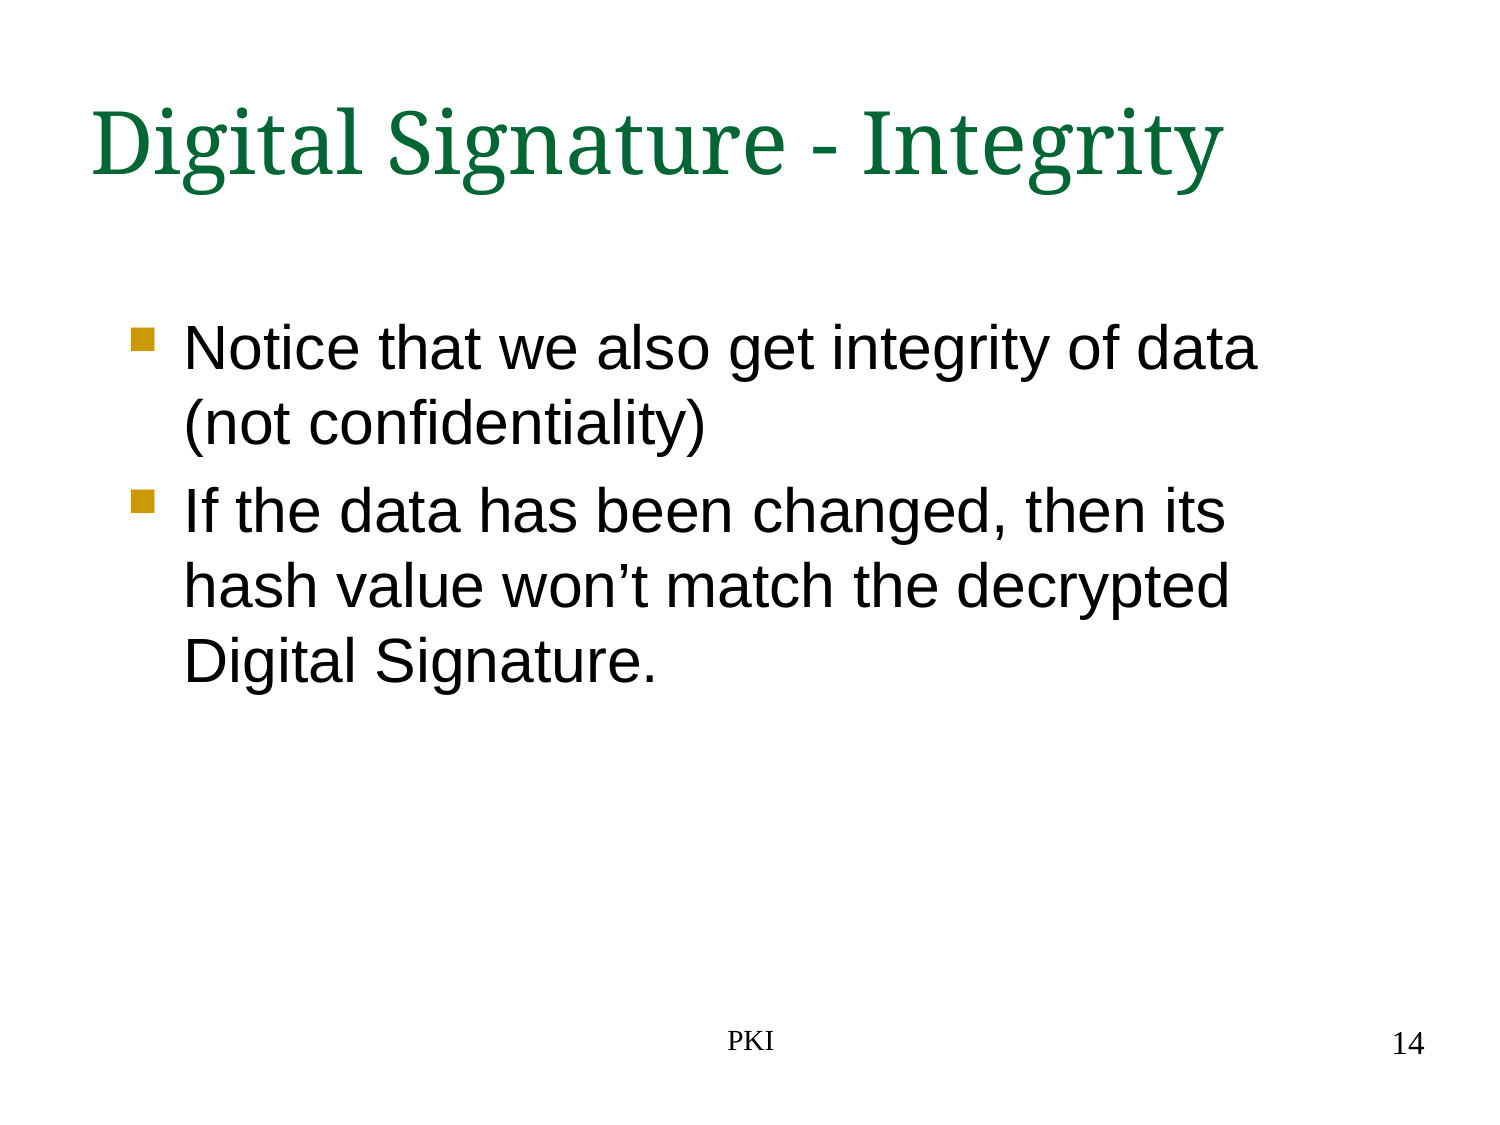

# Digital Signature - Integrity
Notice that we also get integrity of data (not confidentiality)
If the data has been changed, then its hash value won’t match the decrypted Digital Signature.
PKI
14